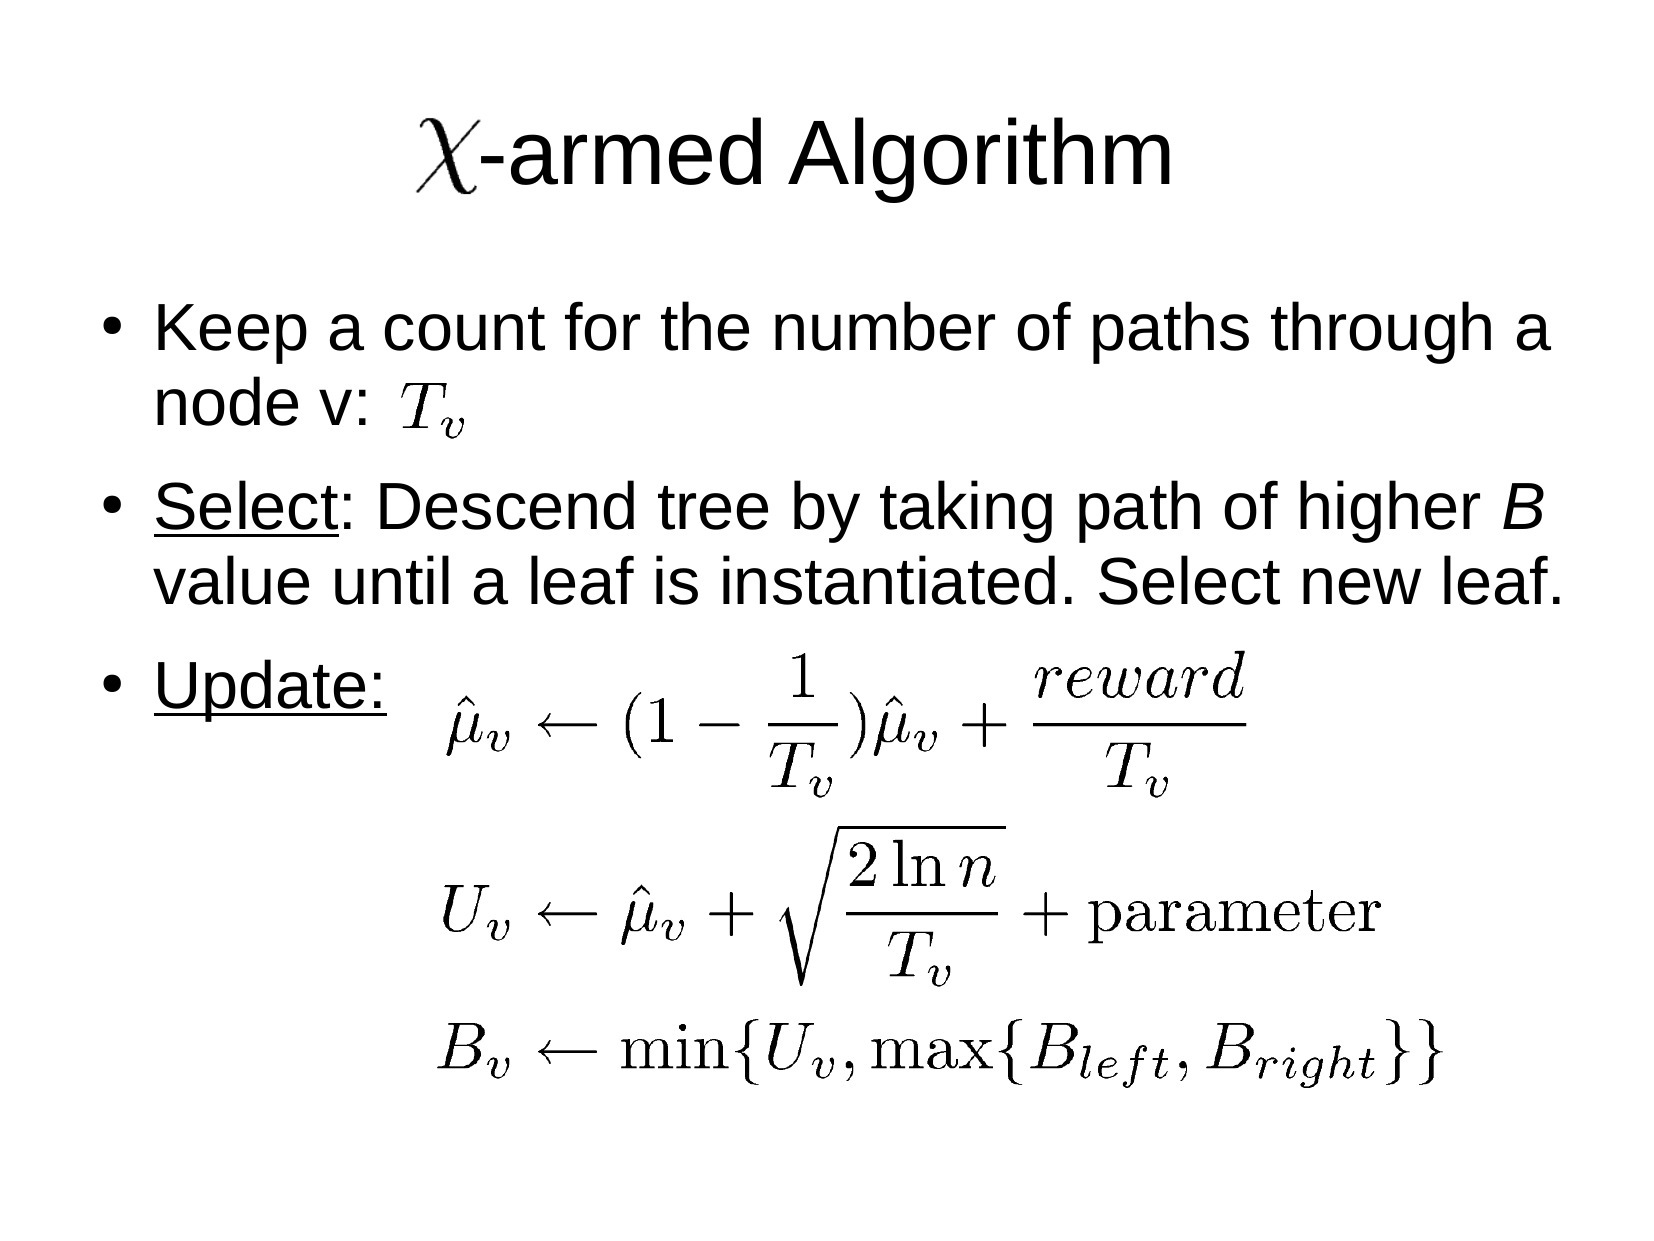

# -armed Algorithm
Keep a count for the number of paths through a node v:
Select: Descend tree by taking path of higher B value until a leaf is instantiated. Select new leaf.
Update: